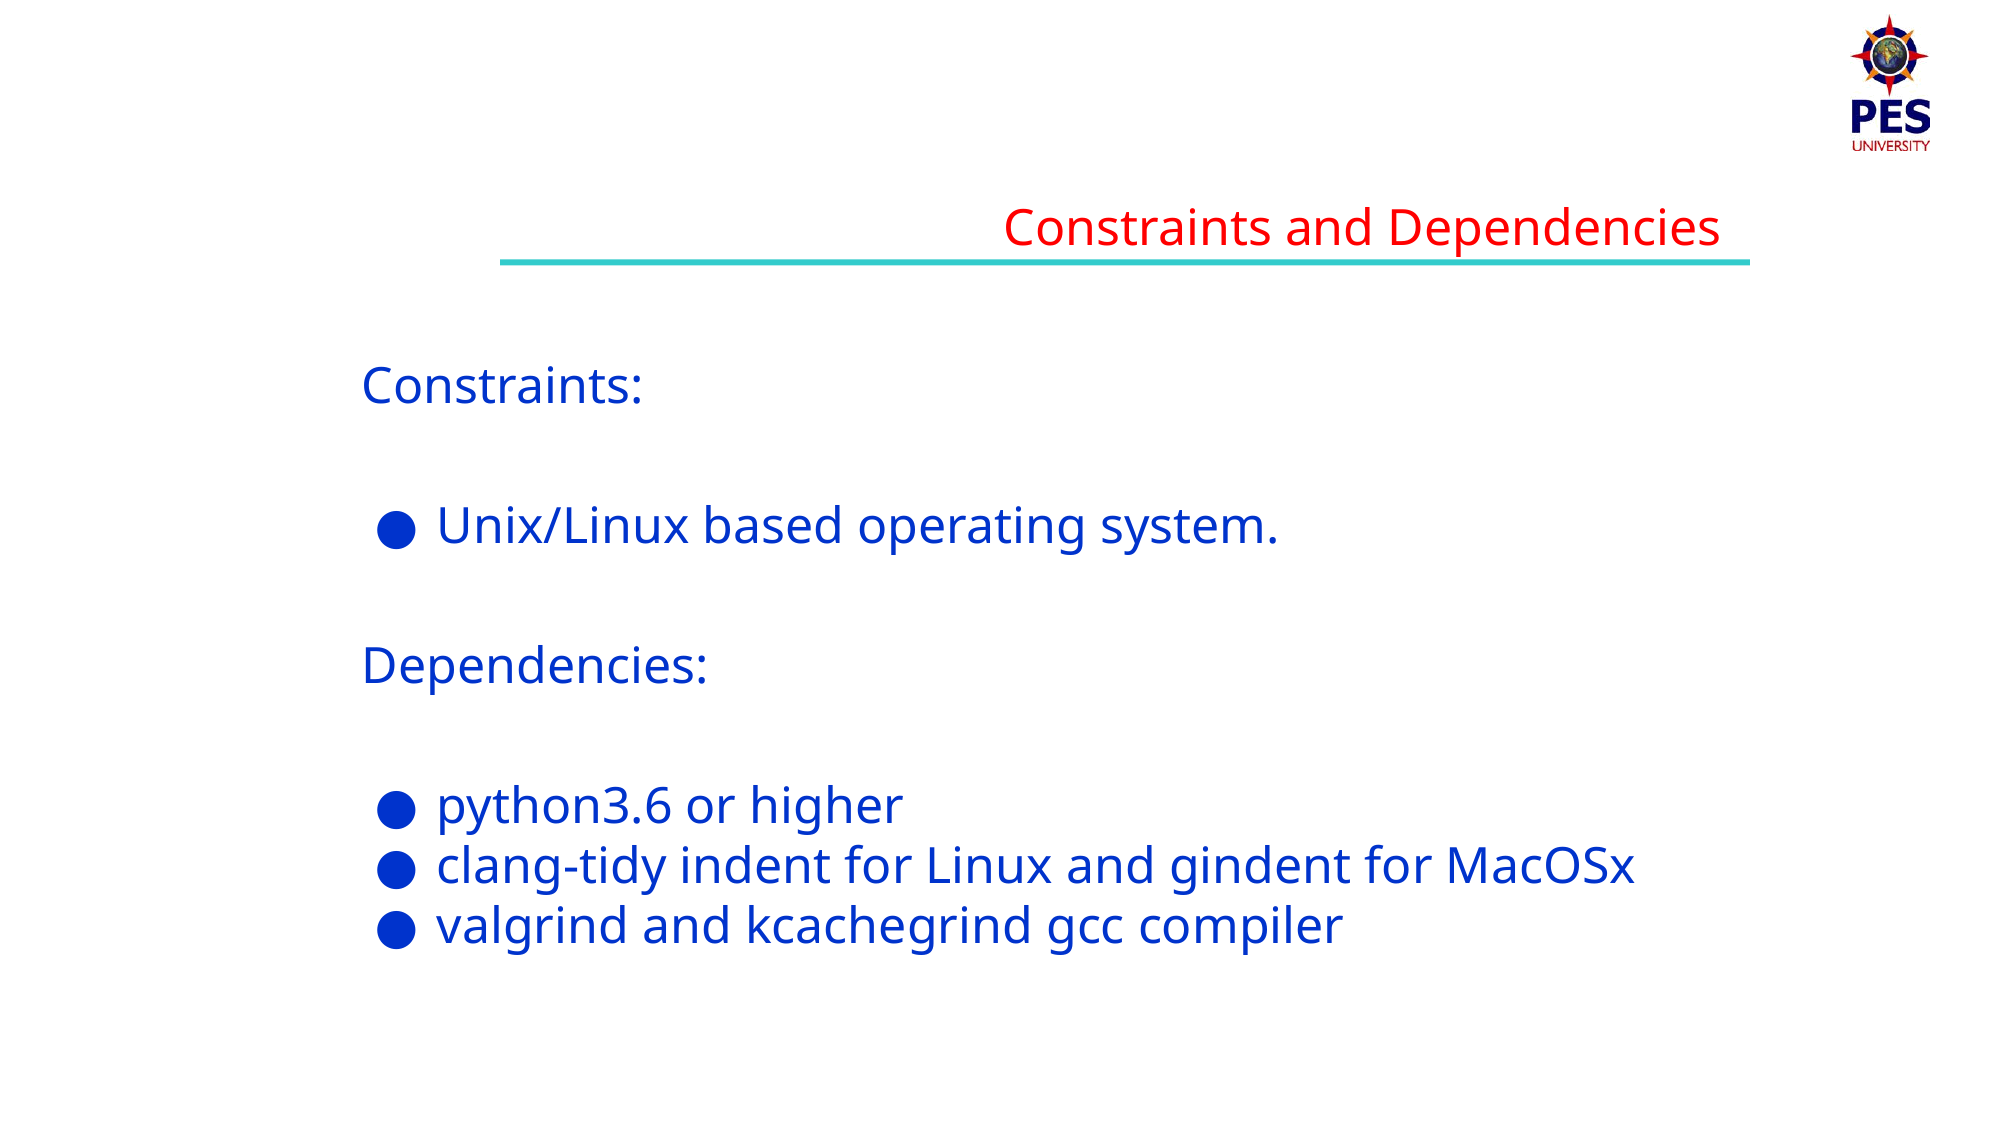

Constraints and Dependencies
Constraints:
Unix/Linux based operating system.
Dependencies:
python3.6 or higher
clang-tidy indent for Linux and gindent for MacOSx
valgrind and kcachegrind gcc compiler